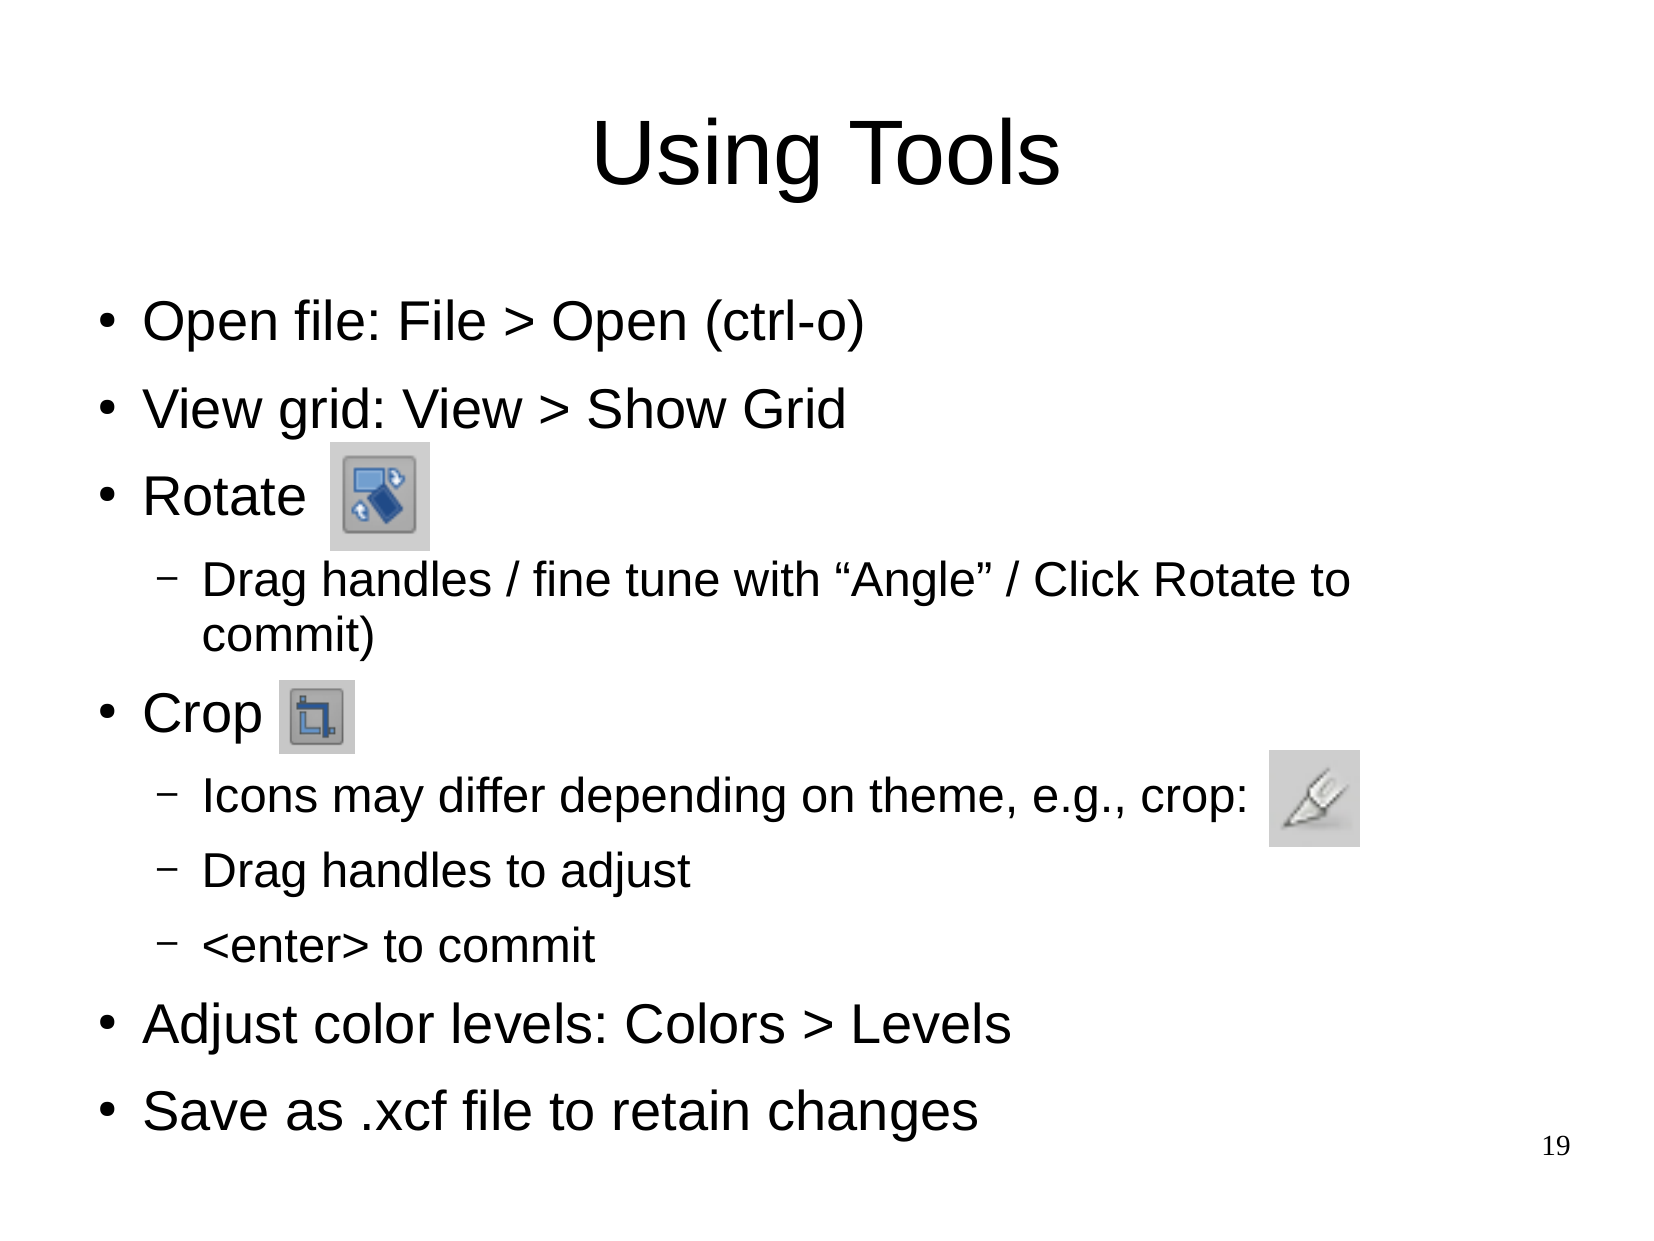

# Using Tools
Open file: File > Open (ctrl-o)
View grid: View > Show Grid
Rotate
Drag handles / fine tune with “Angle” / Click Rotate to commit)
Crop
Icons may differ depending on theme, e.g., crop:
Drag handles to adjust
<enter> to commit
Adjust color levels: Colors > Levels
Save as .xcf file to retain changes
19